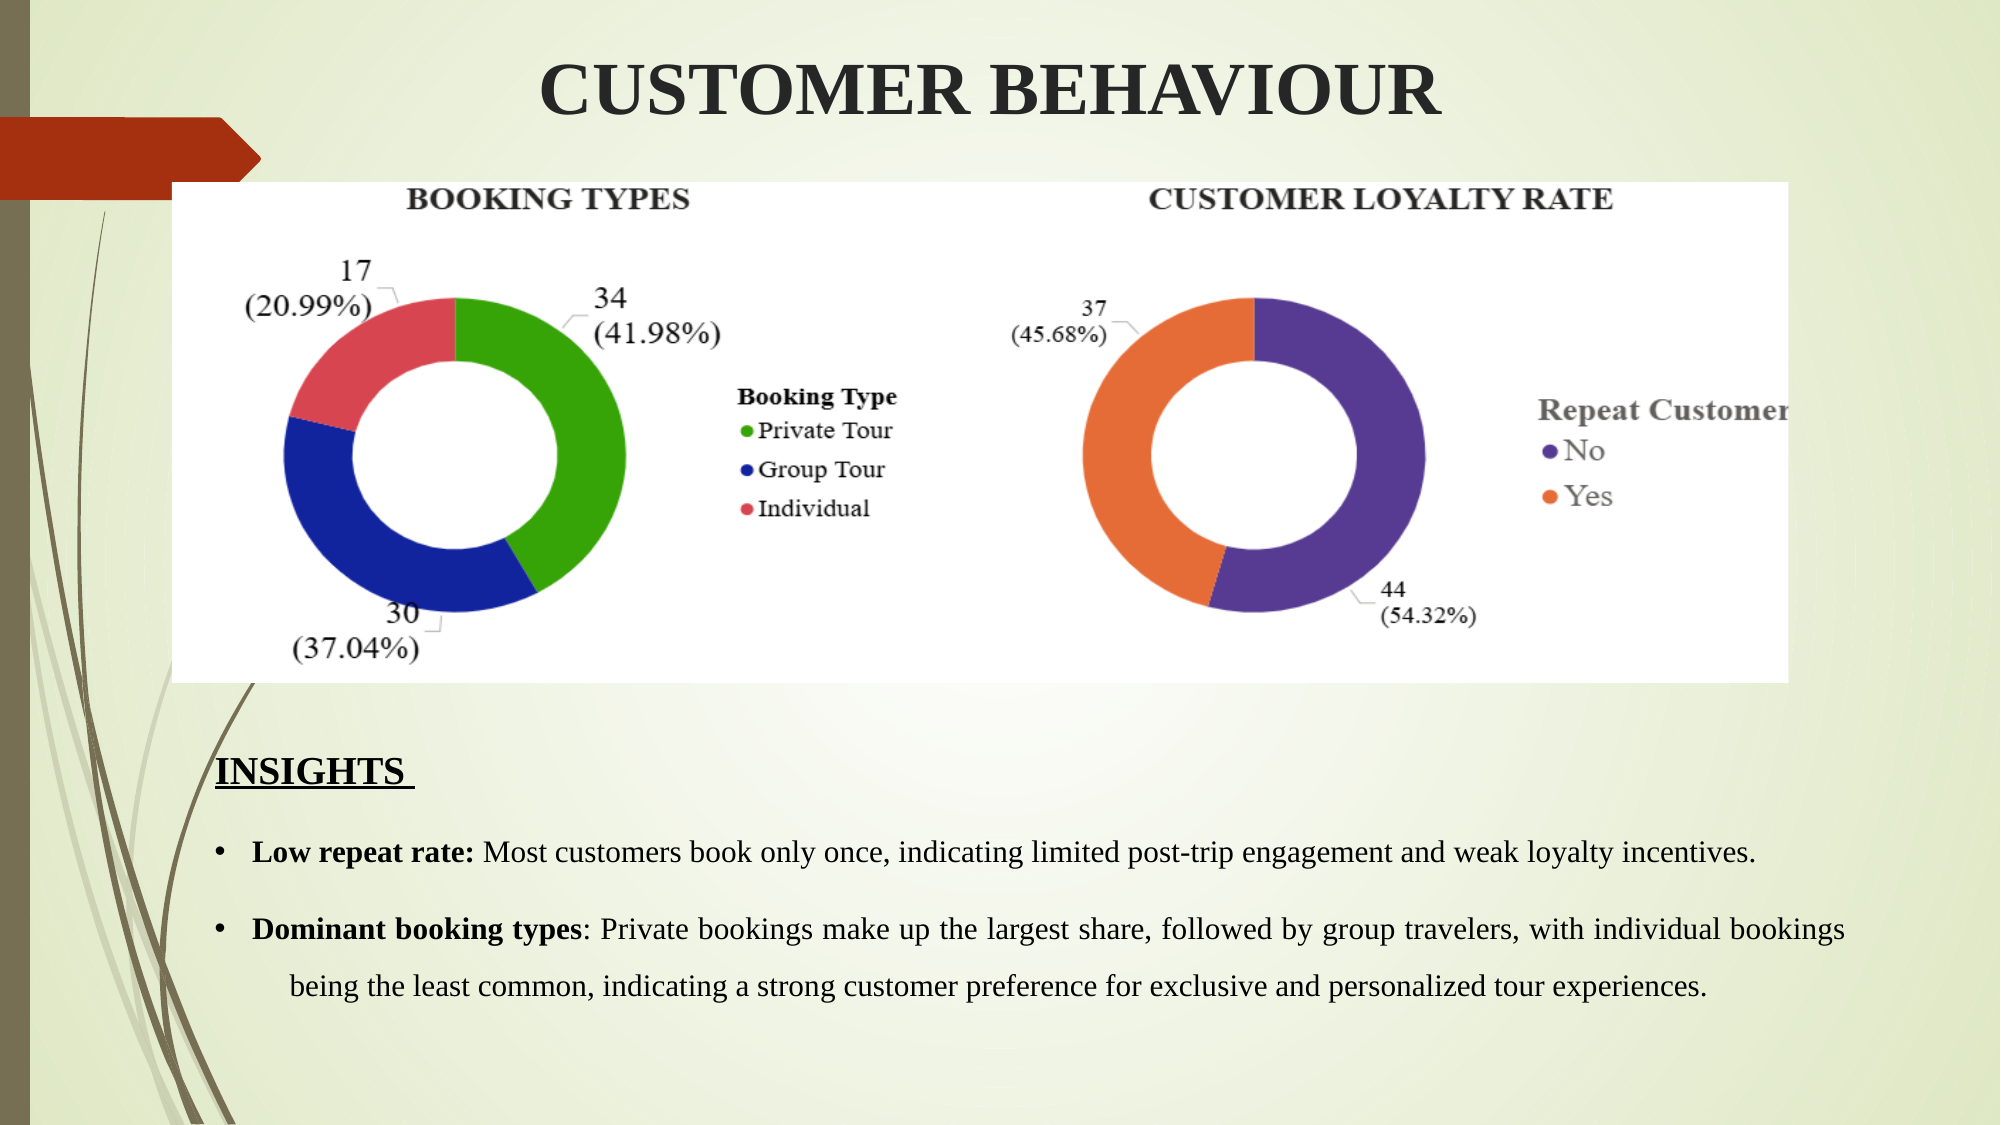

# CUSTOMER BEHAVIOUR
INSIGHTS
Low repeat rate: Most customers book only once, indicating limited post-trip engagement and weak loyalty incentives.
Dominant booking types: Private bookings make up the largest share, followed by group travelers, with individual bookings being the least common, indicating a strong customer preference for exclusive and personalized tour experiences.